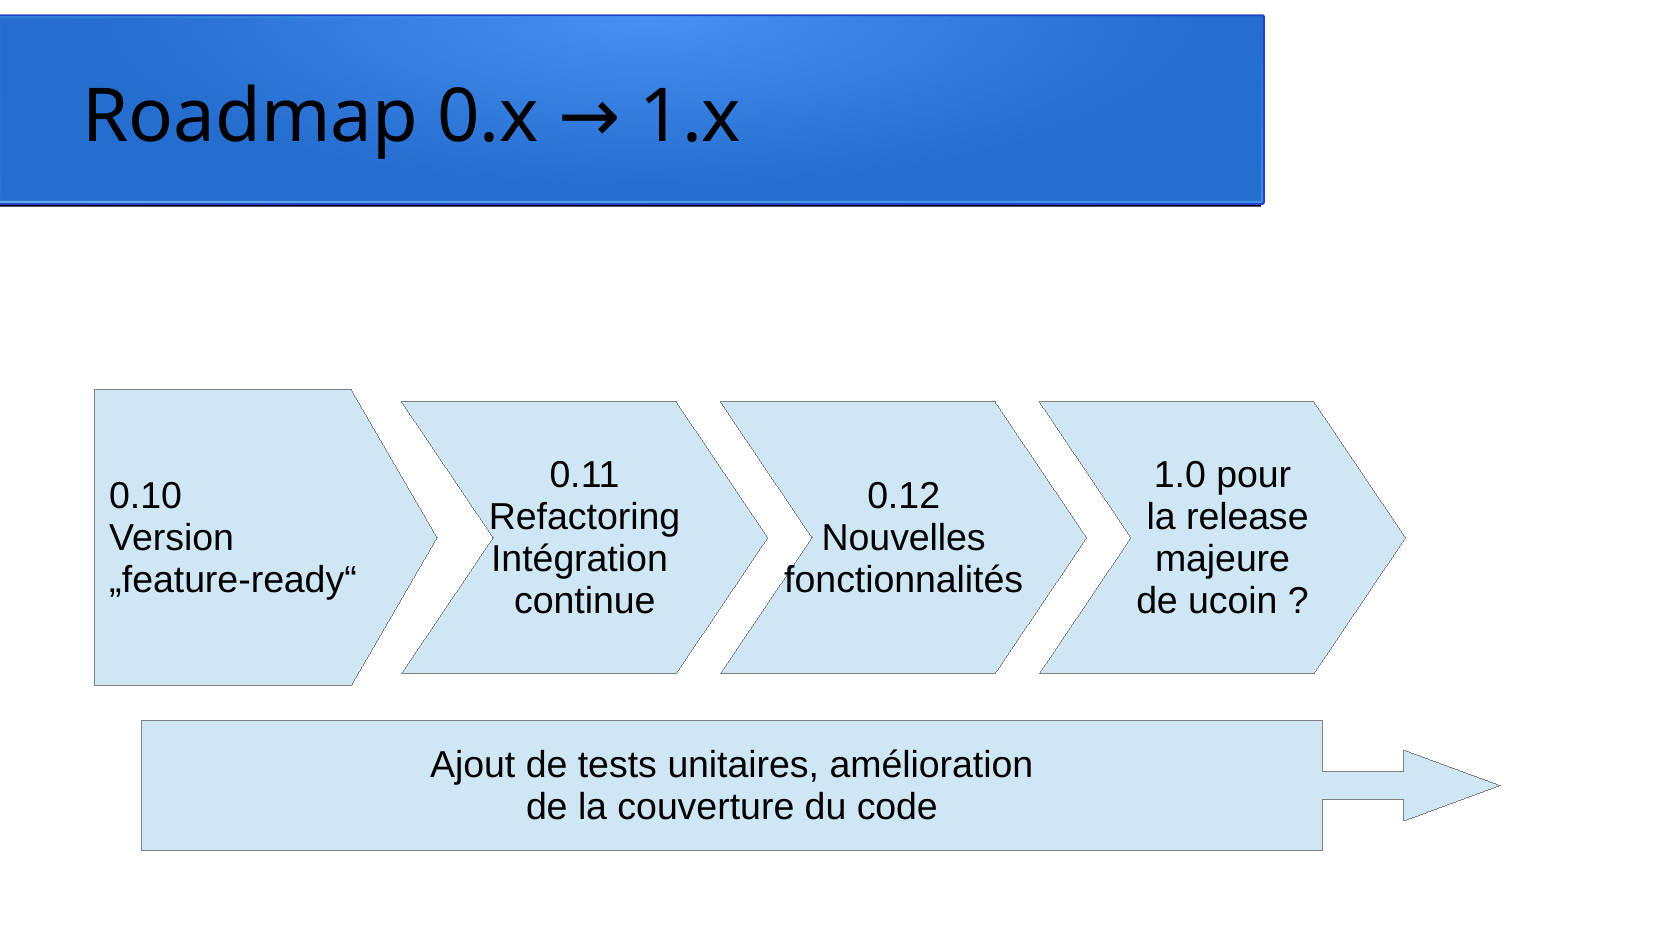

# Roadmap 0.x → 1.x
0.10
Version
„feature-ready“
0.11
Refactoring
Intégration
continue
0.12
Nouvelles
fonctionnalités
1.0 pour
 la release
majeure
de ucoin ?
Ajout de tests unitaires, amélioration
de la couverture du code